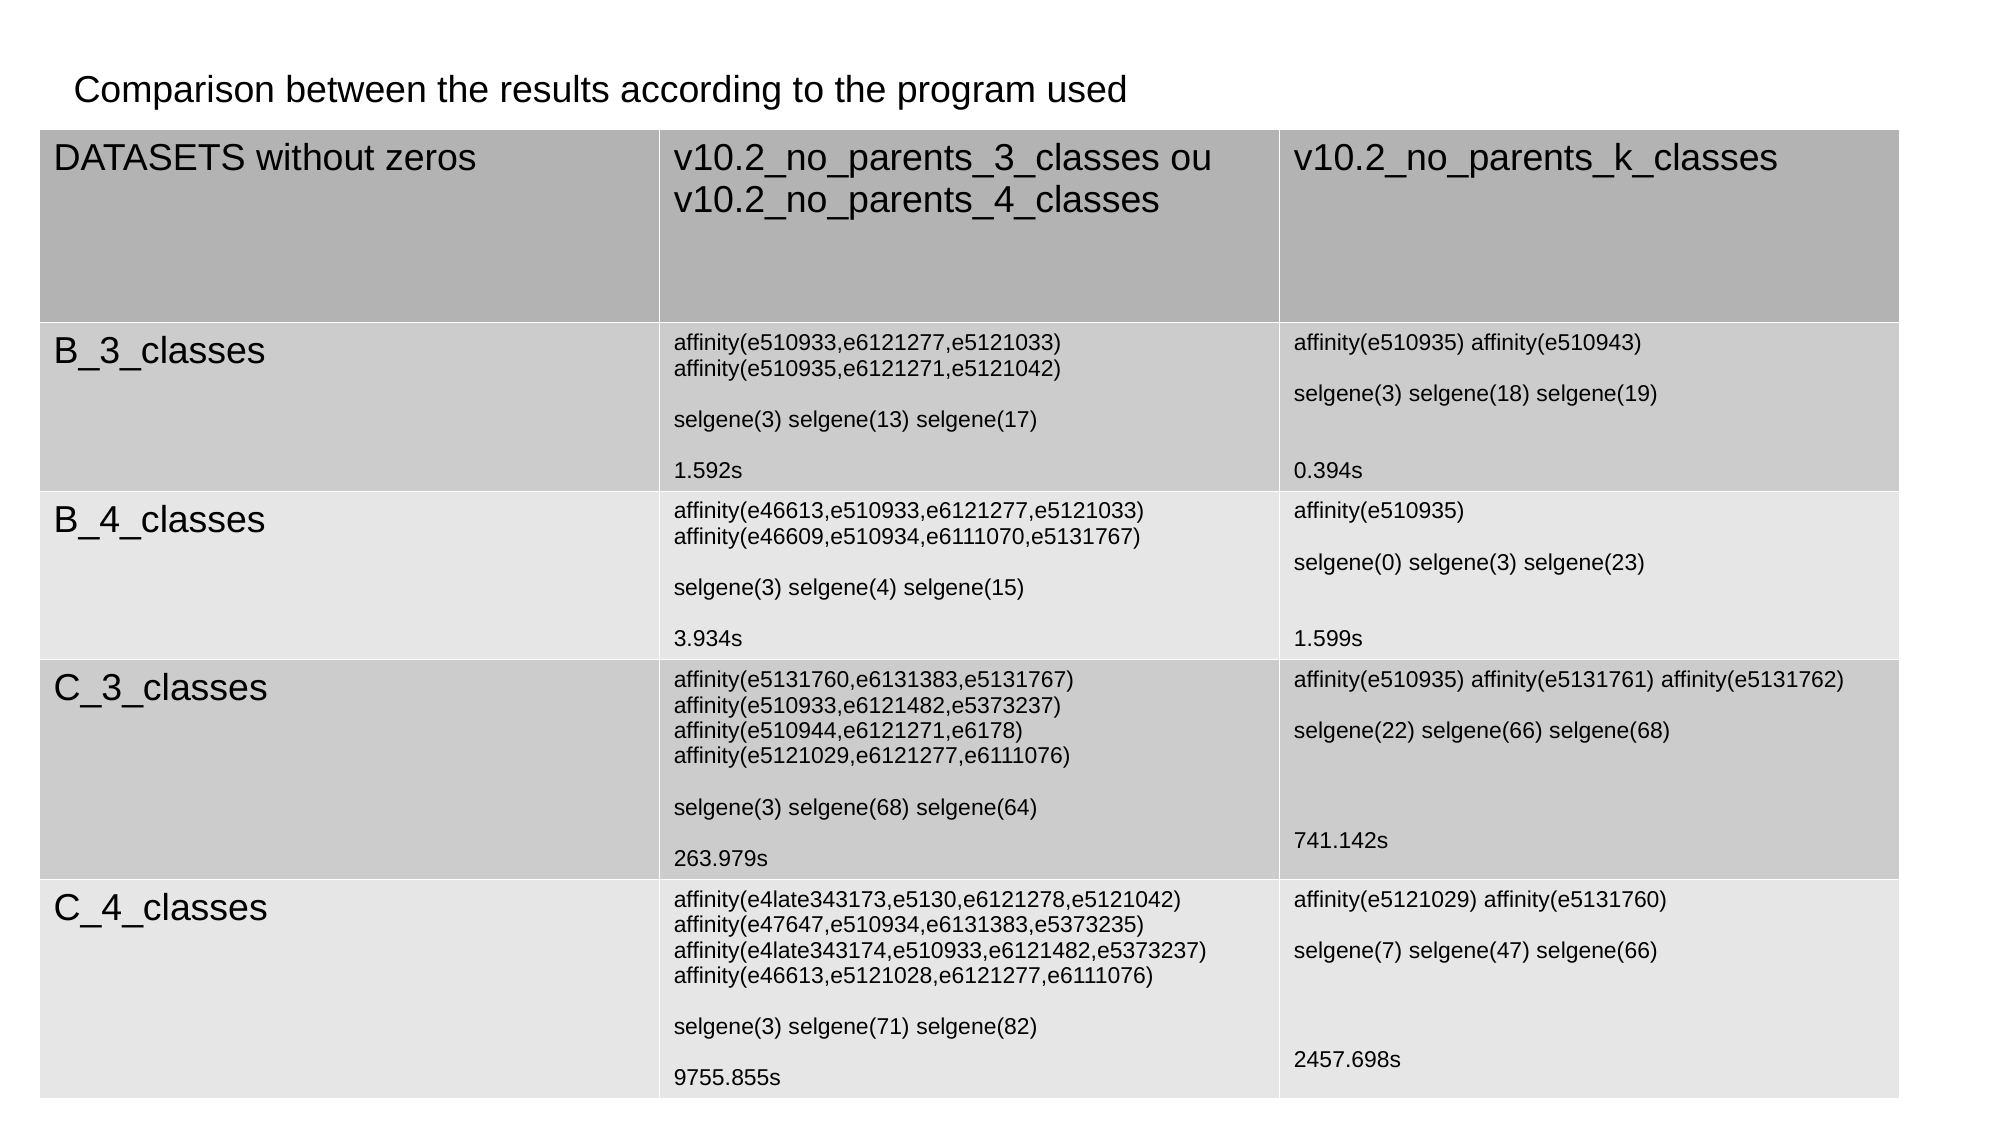

Comparison between the results according to the program used
| DATASETS without zeros | v10.2\_no\_parents\_3\_classes ou v10.2\_no\_parents\_4\_classes | v10.2\_no\_parents\_k\_classes |
| --- | --- | --- |
| B\_3\_classes | affinity(e510933,e6121277,e5121033) affinity(e510935,e6121271,e5121042) selgene(3) selgene(13) selgene(17) 1.592s | affinity(e510935) affinity(e510943) selgene(3) selgene(18) selgene(19) 0.394s |
| B\_4\_classes | affinity(e46613,e510933,e6121277,e5121033) affinity(e46609,e510934,e6111070,e5131767) selgene(3) selgene(4) selgene(15) 3.934s | affinity(e510935) selgene(0) selgene(3) selgene(23) 1.599s |
| C\_3\_classes | affinity(e5131760,e6131383,e5131767) affinity(e510933,e6121482,e5373237) affinity(e510944,e6121271,e6178) affinity(e5121029,e6121277,e6111076) selgene(3) selgene(68) selgene(64) 263.979s | affinity(e510935) affinity(e5131761) affinity(e5131762) selgene(22) selgene(66) selgene(68) 741.142s |
| C\_4\_classes | affinity(e4late343173,e5130,e6121278,e5121042) affinity(e47647,e510934,e6131383,e5373235) affinity(e4late343174,e510933,e6121482,e5373237) affinity(e46613,e5121028,e6121277,e6111076) selgene(3) selgene(71) selgene(82) 9755.855s | affinity(e5121029) affinity(e5131760) selgene(7) selgene(47) selgene(66) 2457.698s |